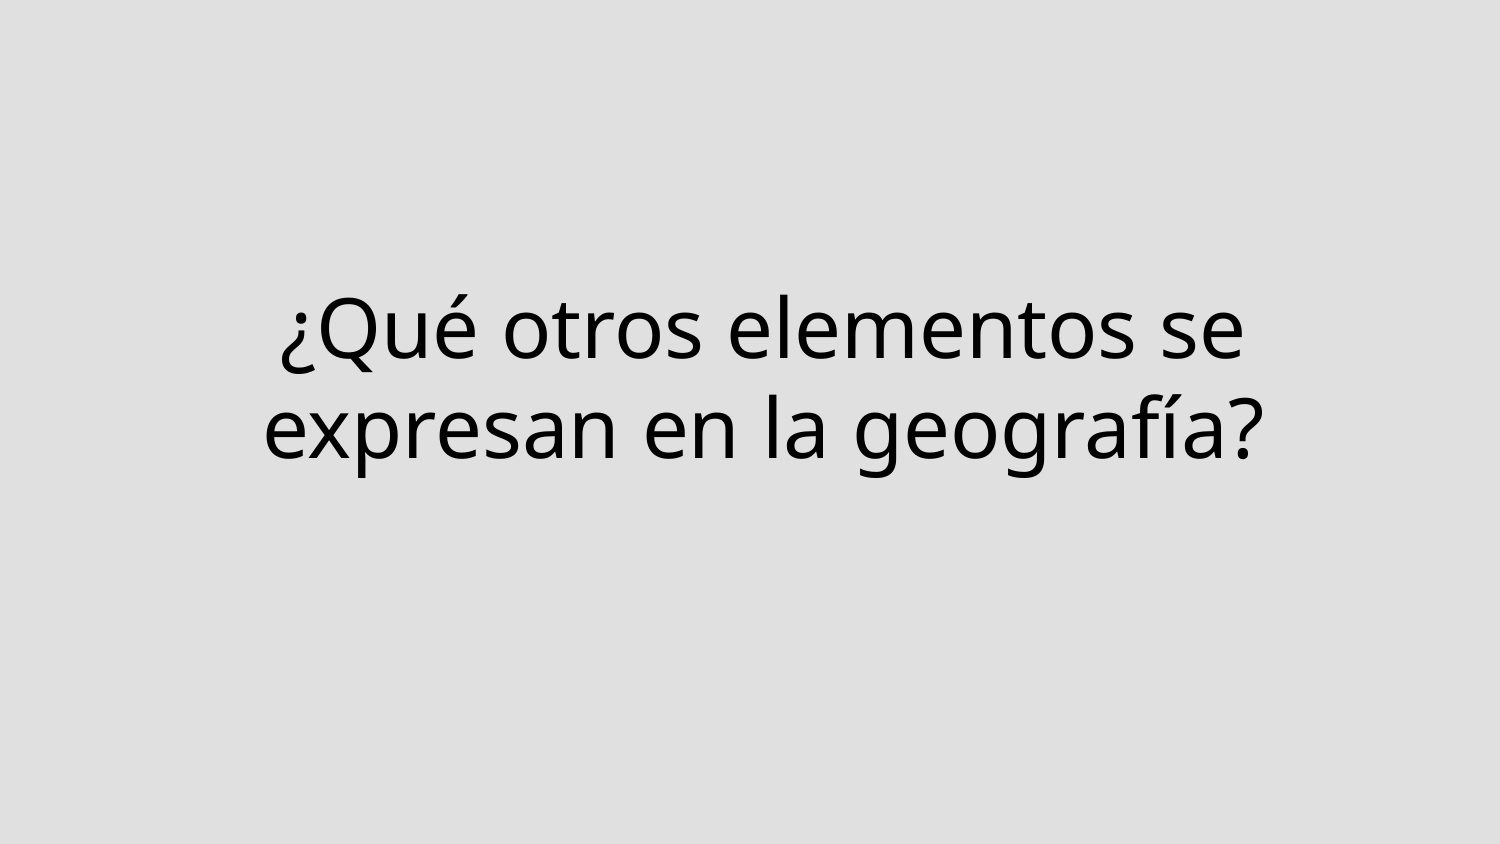

# ¿Qué otros elementos se expresan en la geografía?